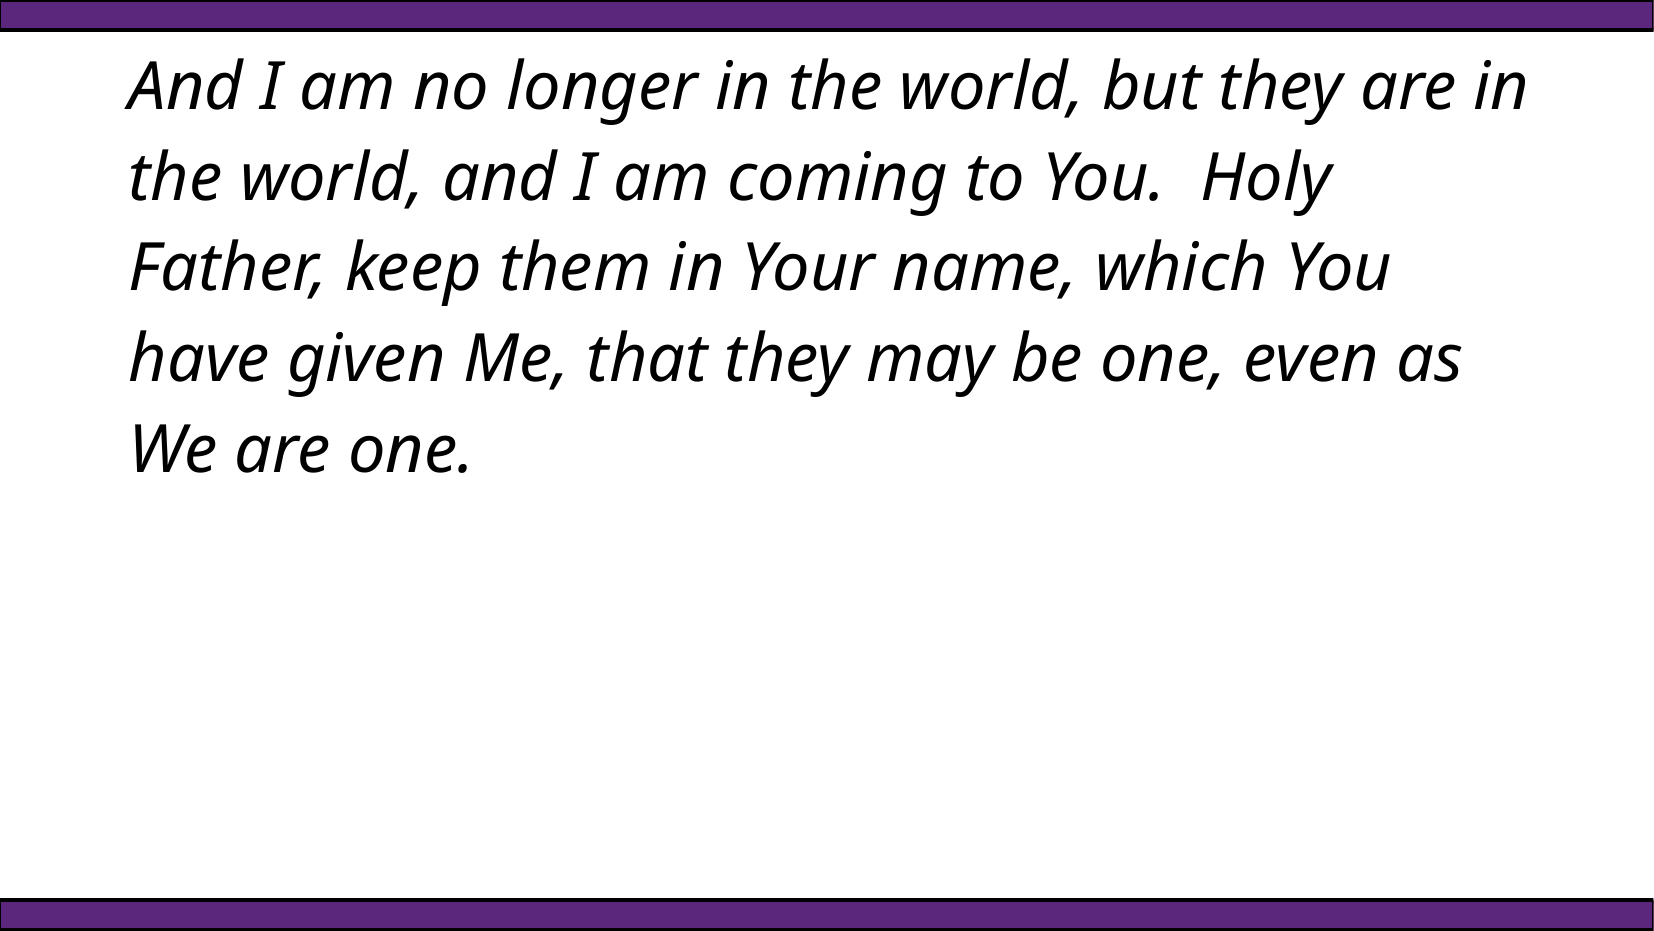

And I am no longer in the world, but they are in
 the world, and I am coming to You. Holy
 Father, keep them in Your name, which You
 have given Me, that they may be one, even as
 We are one.